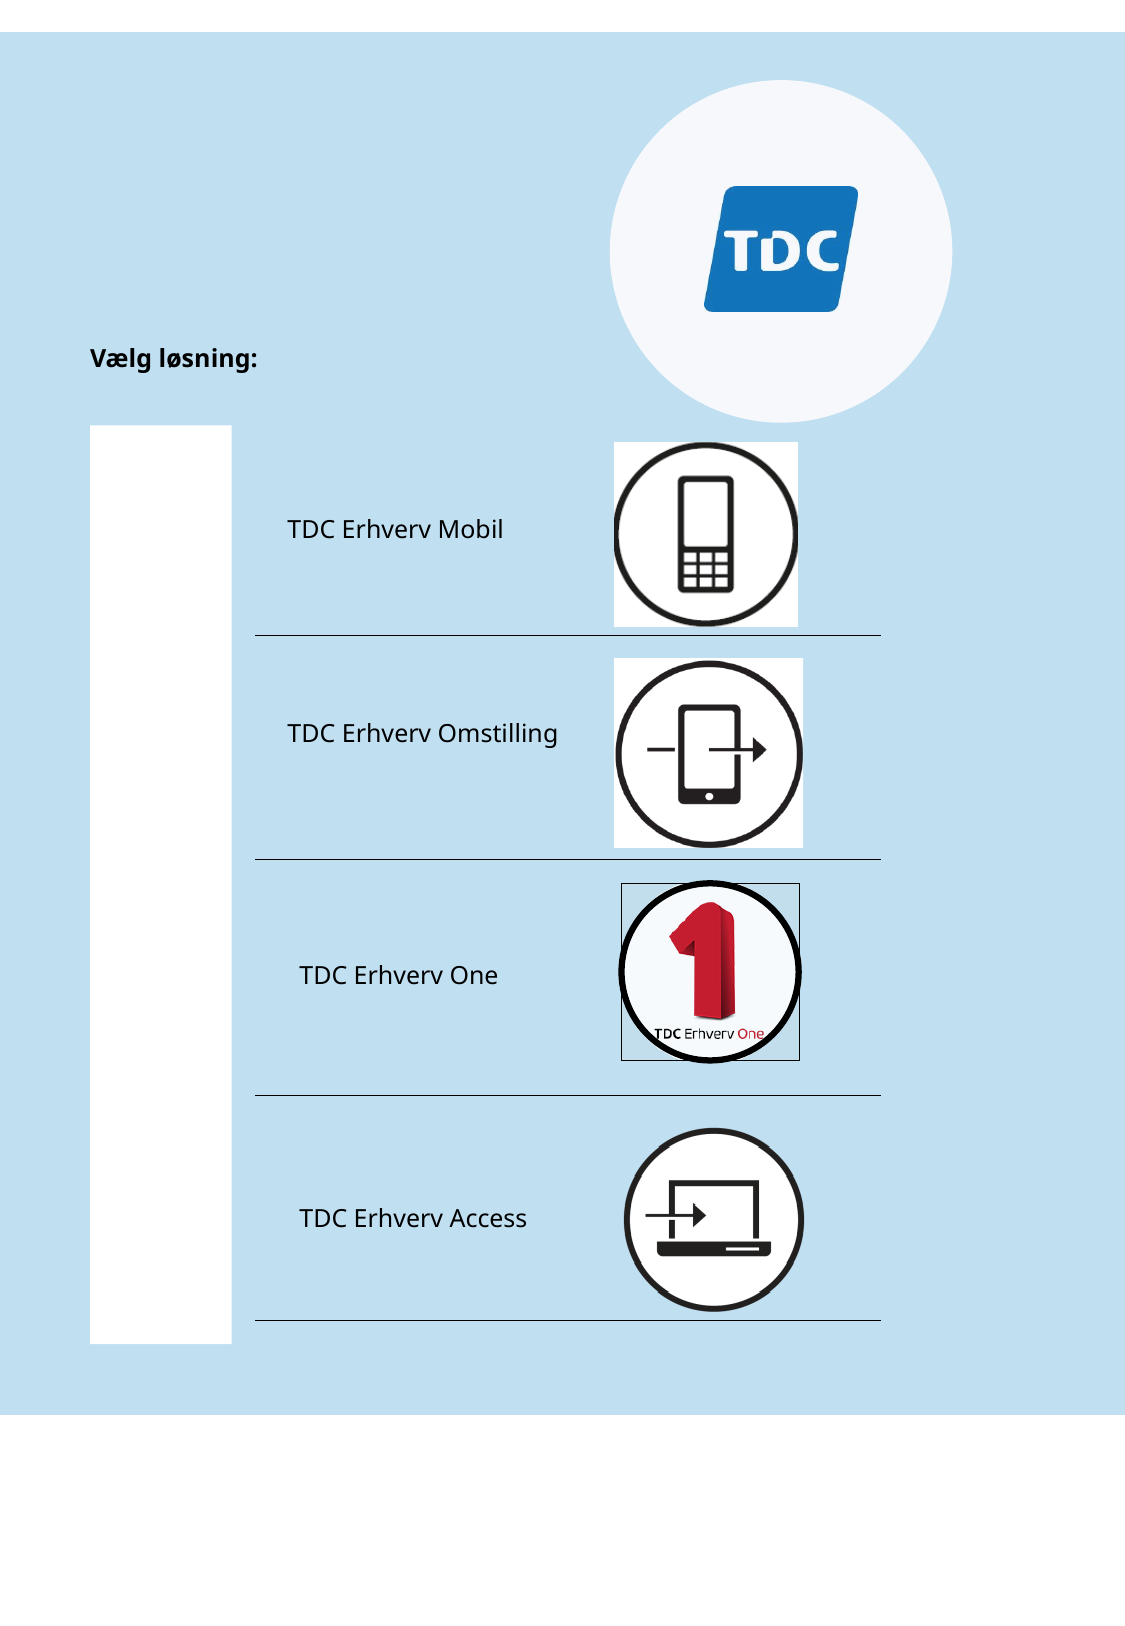

Vælg løsning:
TDC Erhverv Mobil
TDC Erhverv Mobil Omstilling tilgår Q2 2014
Sløver vi konfigurator antal brugeroplevelsen?
TDC Erhverv Omstilling
TDC Erhverv One
TDC Erhverv Access tilgår 2H 2014
TDC Erhverv Access
Tilføj titel i sidehoved / sidefod